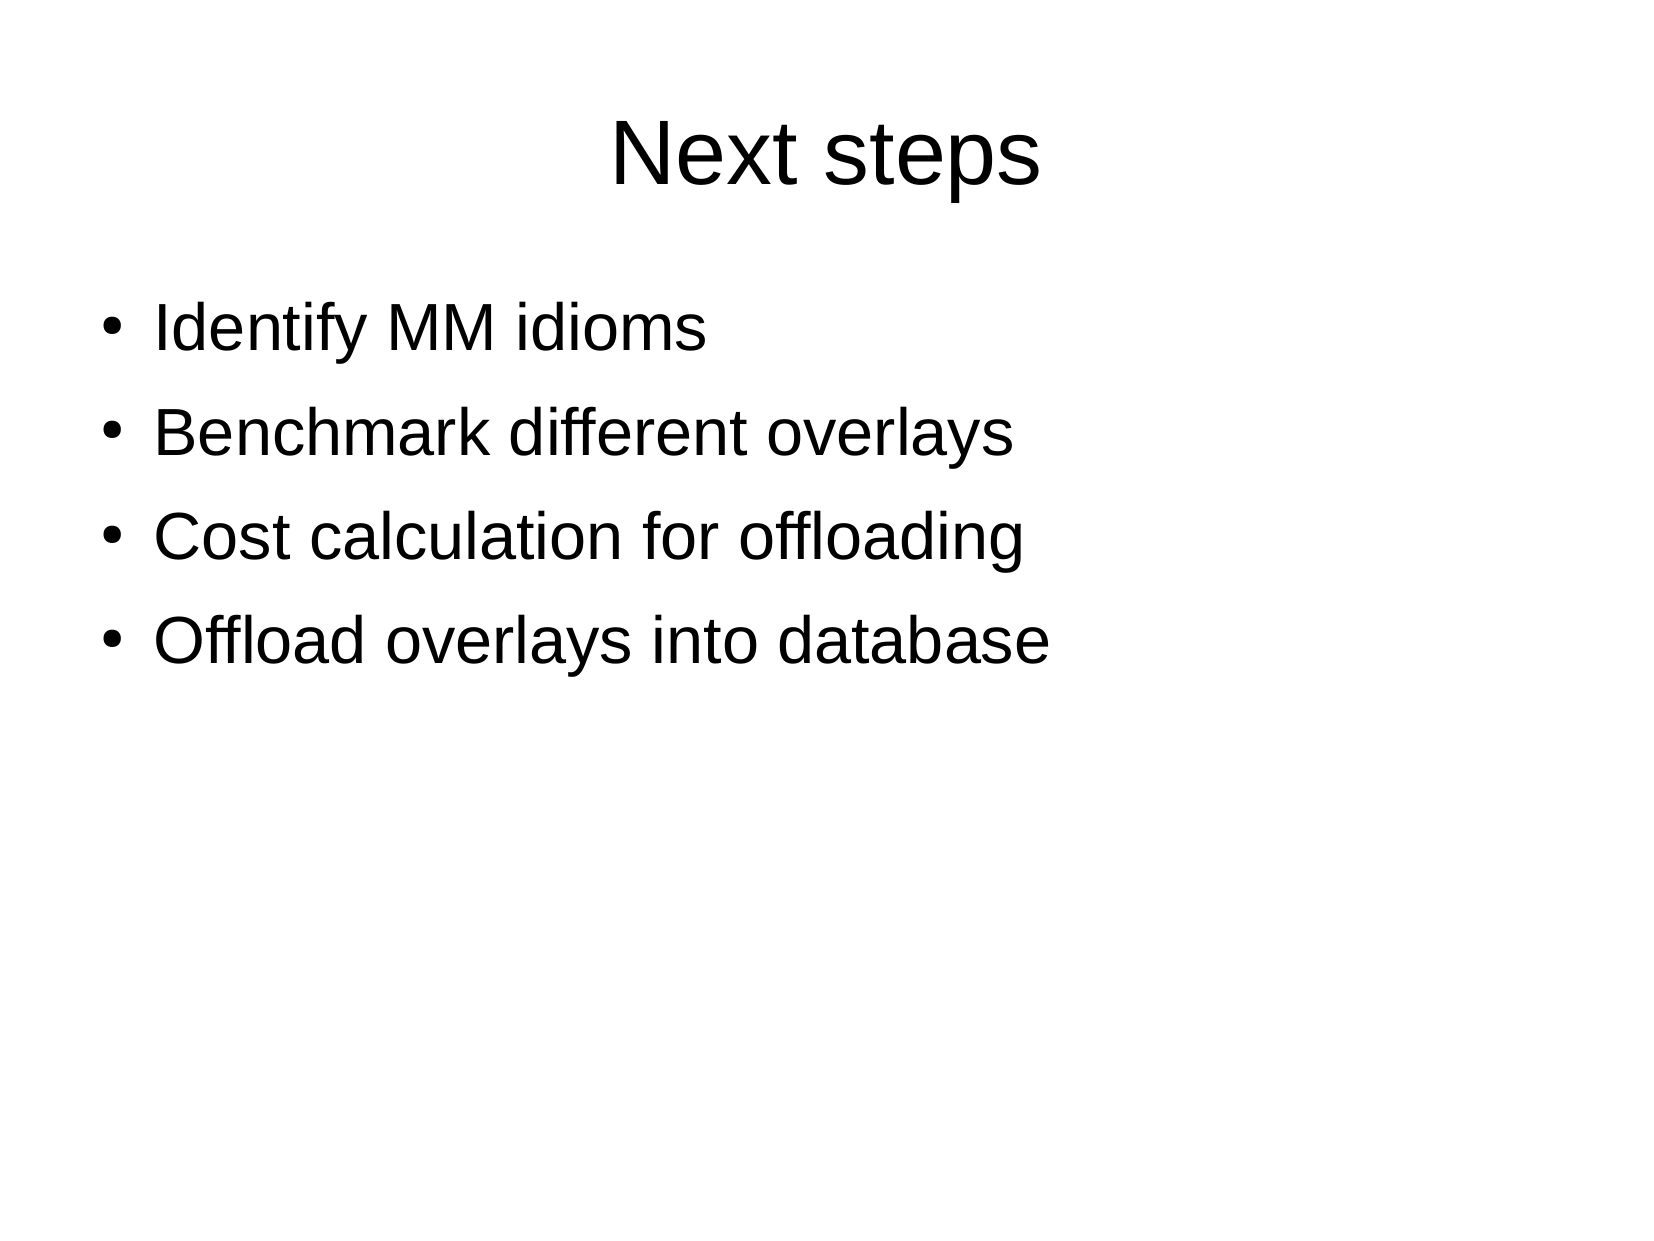

# Next steps
Identify MM idioms
Benchmark different overlays
Cost calculation for offloading
Offload overlays into database